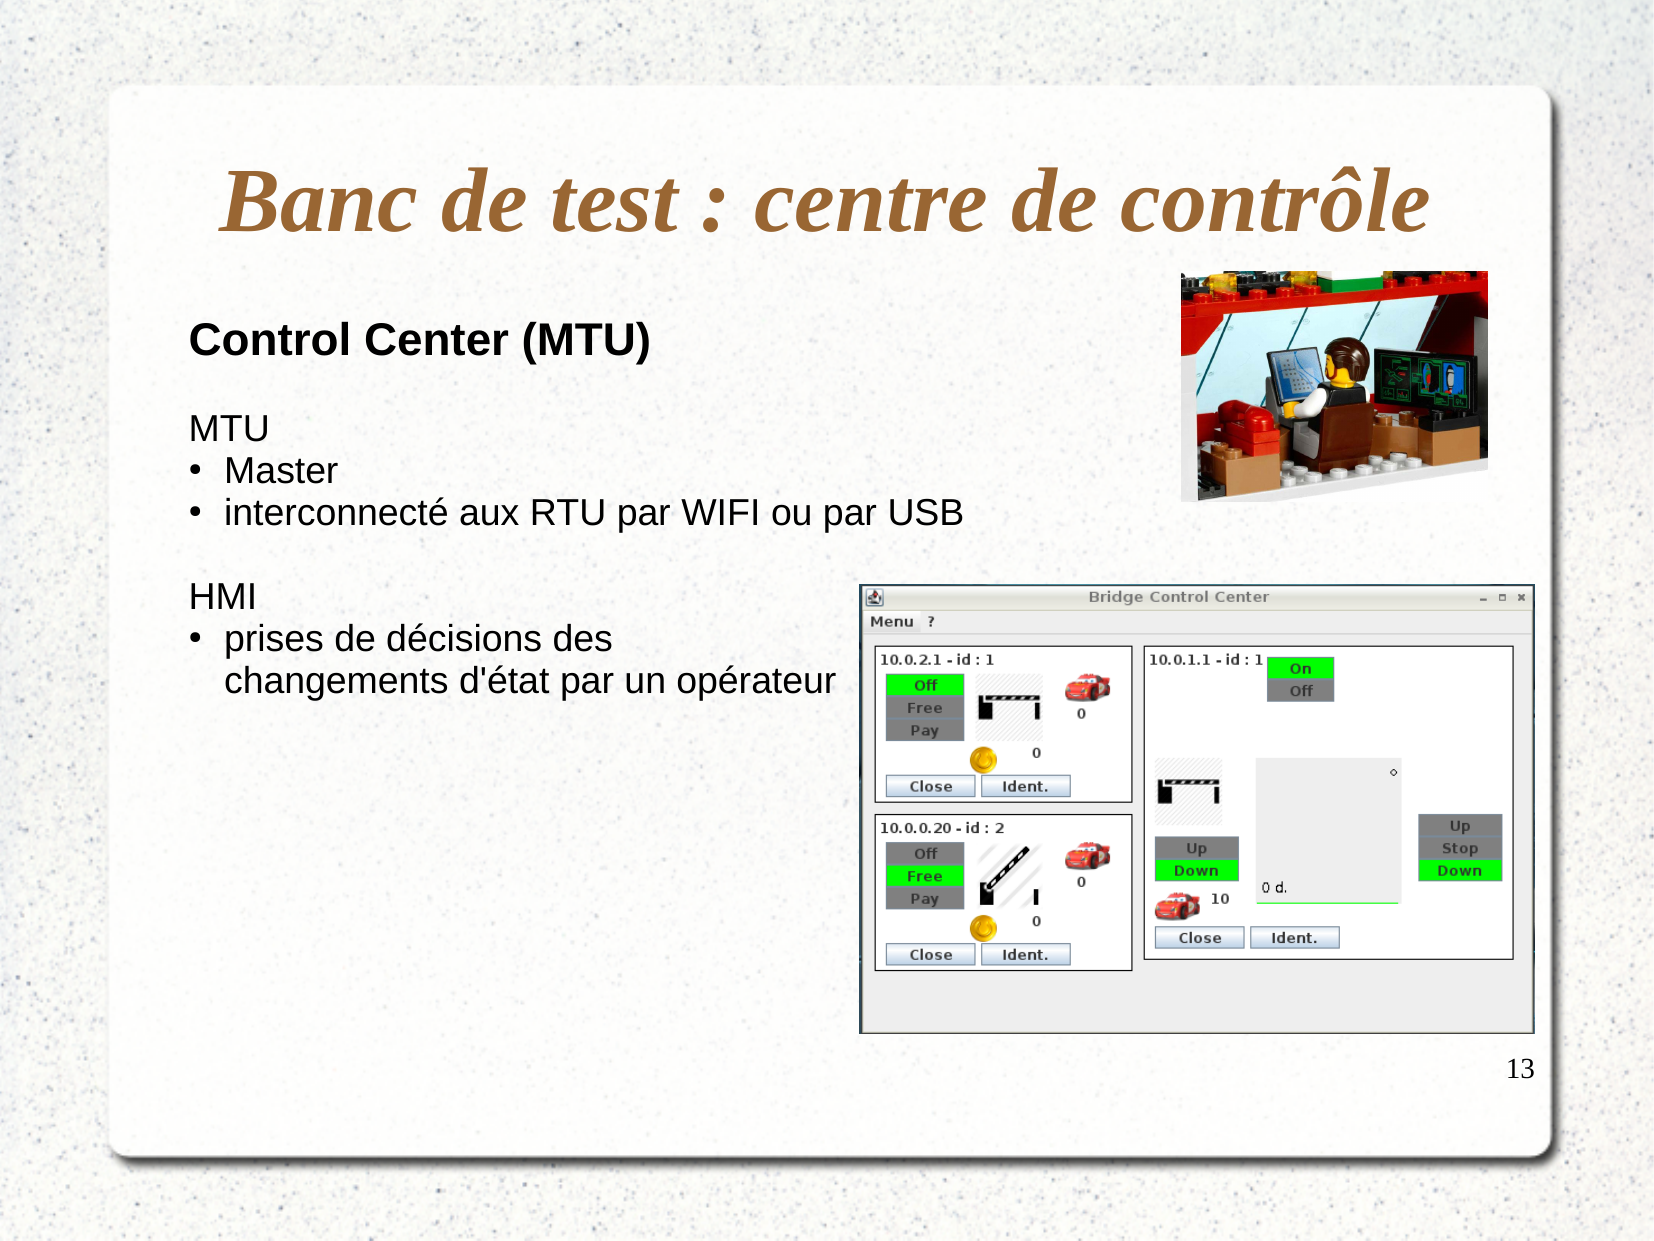

# Banc de test : centre de contrôle
Control Center (MTU)
MTU
Master
interconnecté aux RTU par WIFI ou par USB
HMI
prises de décisions des
changements d'état par un opérateur
13